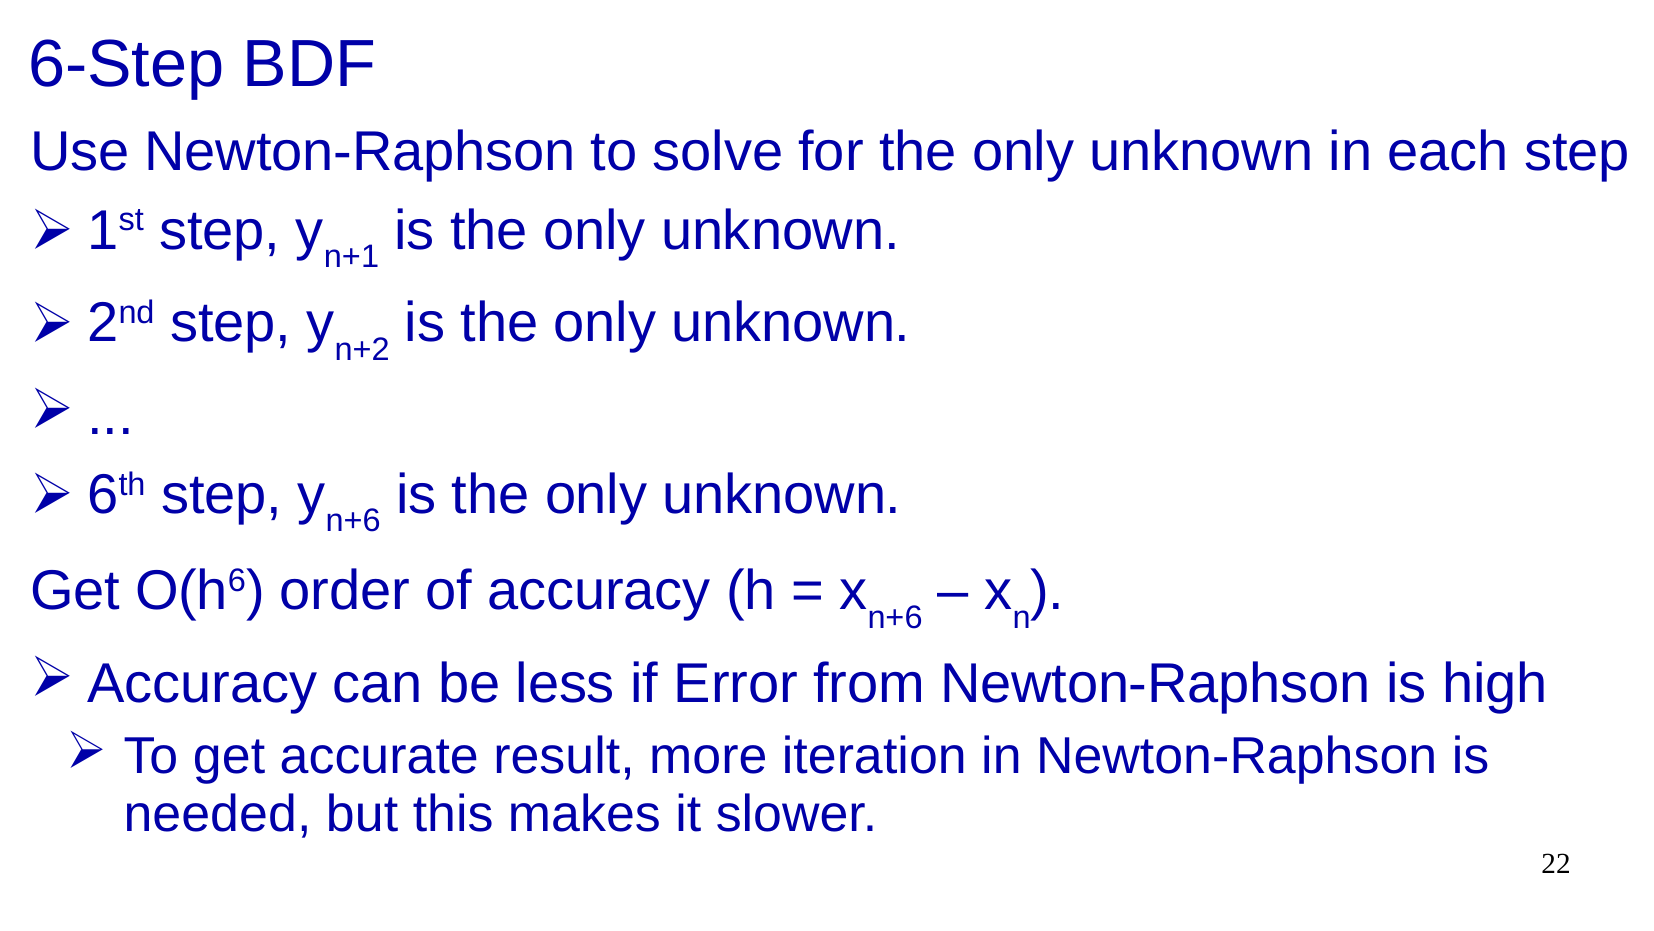

# 6-Step BDF
Use Newton-Raphson to solve for the only unknown in each step
1st step, yn+1 is the only unknown.
2nd step, yn+2 is the only unknown.
...
6th step, yn+6 is the only unknown.
Get O(h6) order of accuracy (h = xn+6 – xn).
Accuracy can be less if Error from Newton-Raphson is high
To get accurate result, more iteration in Newton-Raphson is needed, but this makes it slower.
22